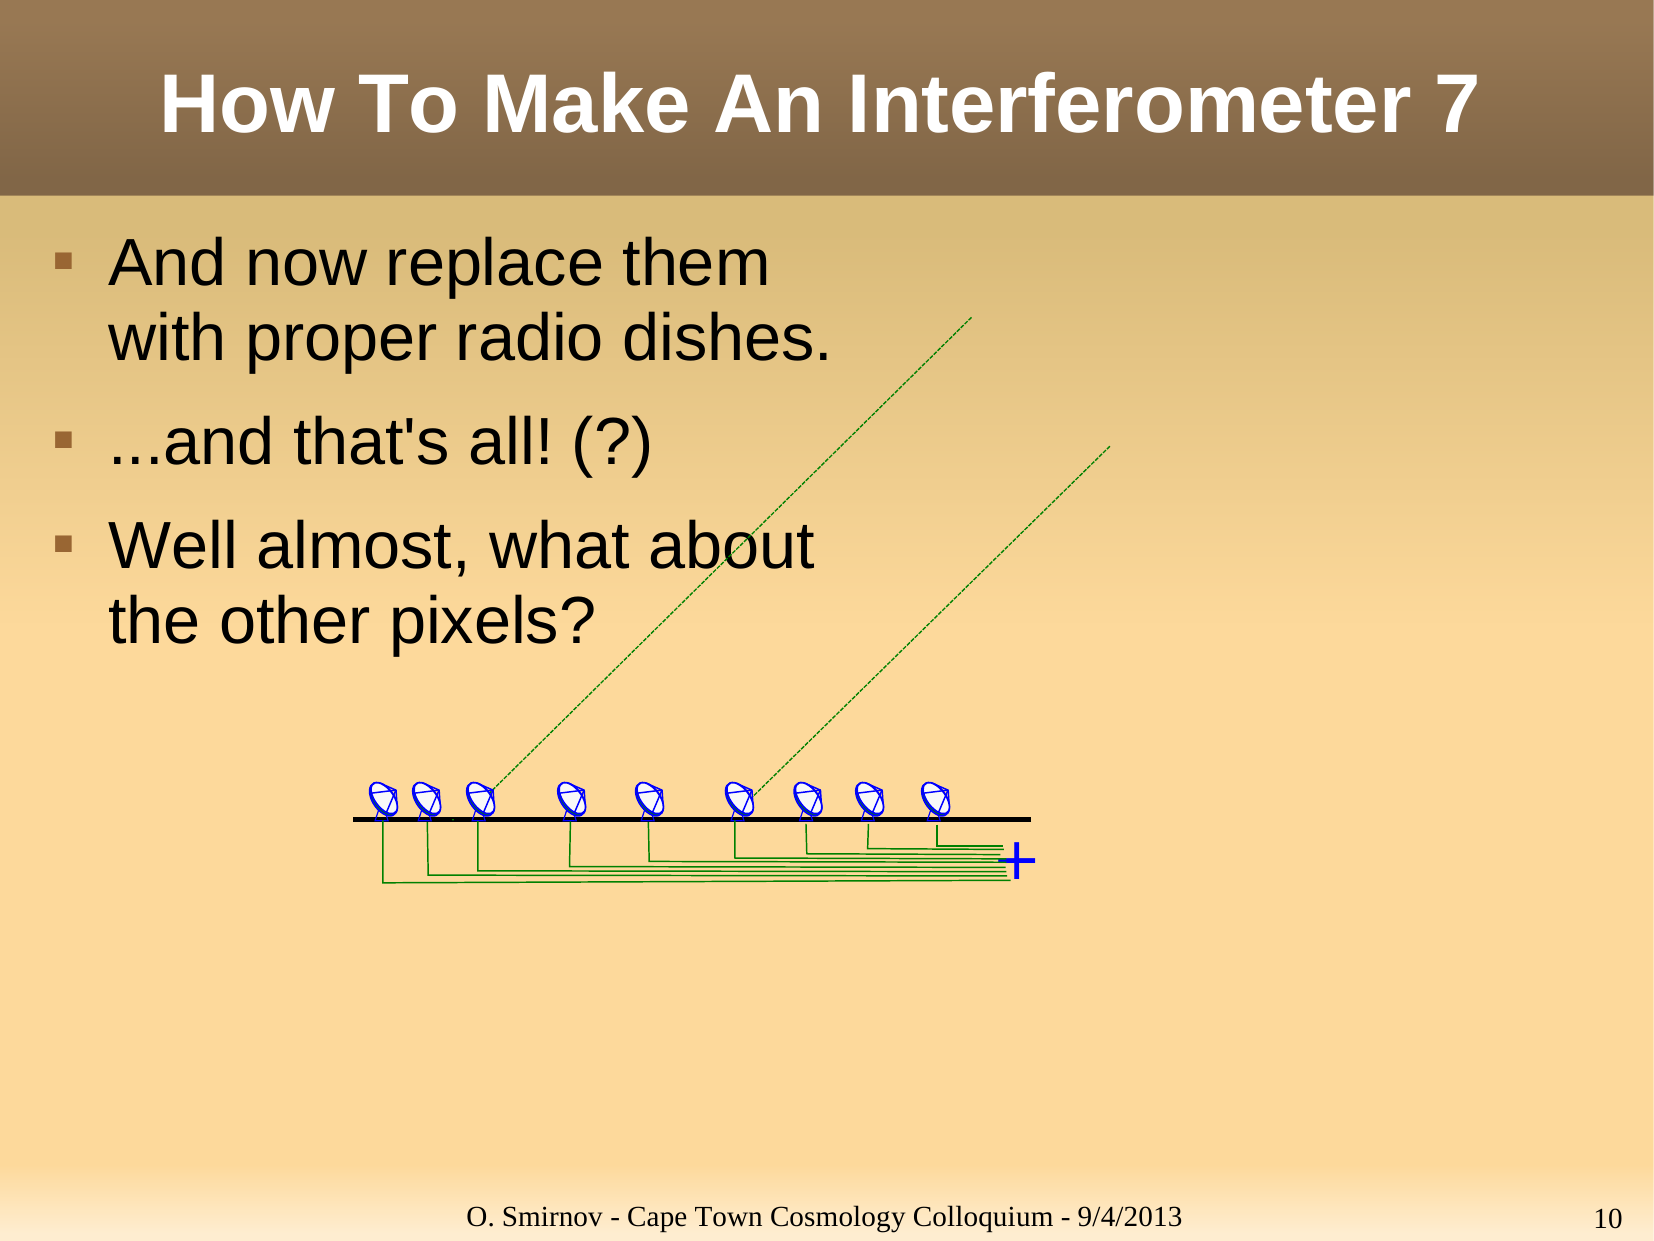

# How To Make An Interferometer 7
And now replace them with proper radio dishes.
...and that's all! (?)
Well almost, what about the other pixels?
O. Smirnov - Cape Town Cosmology Colloquium - 9/4/2013
10